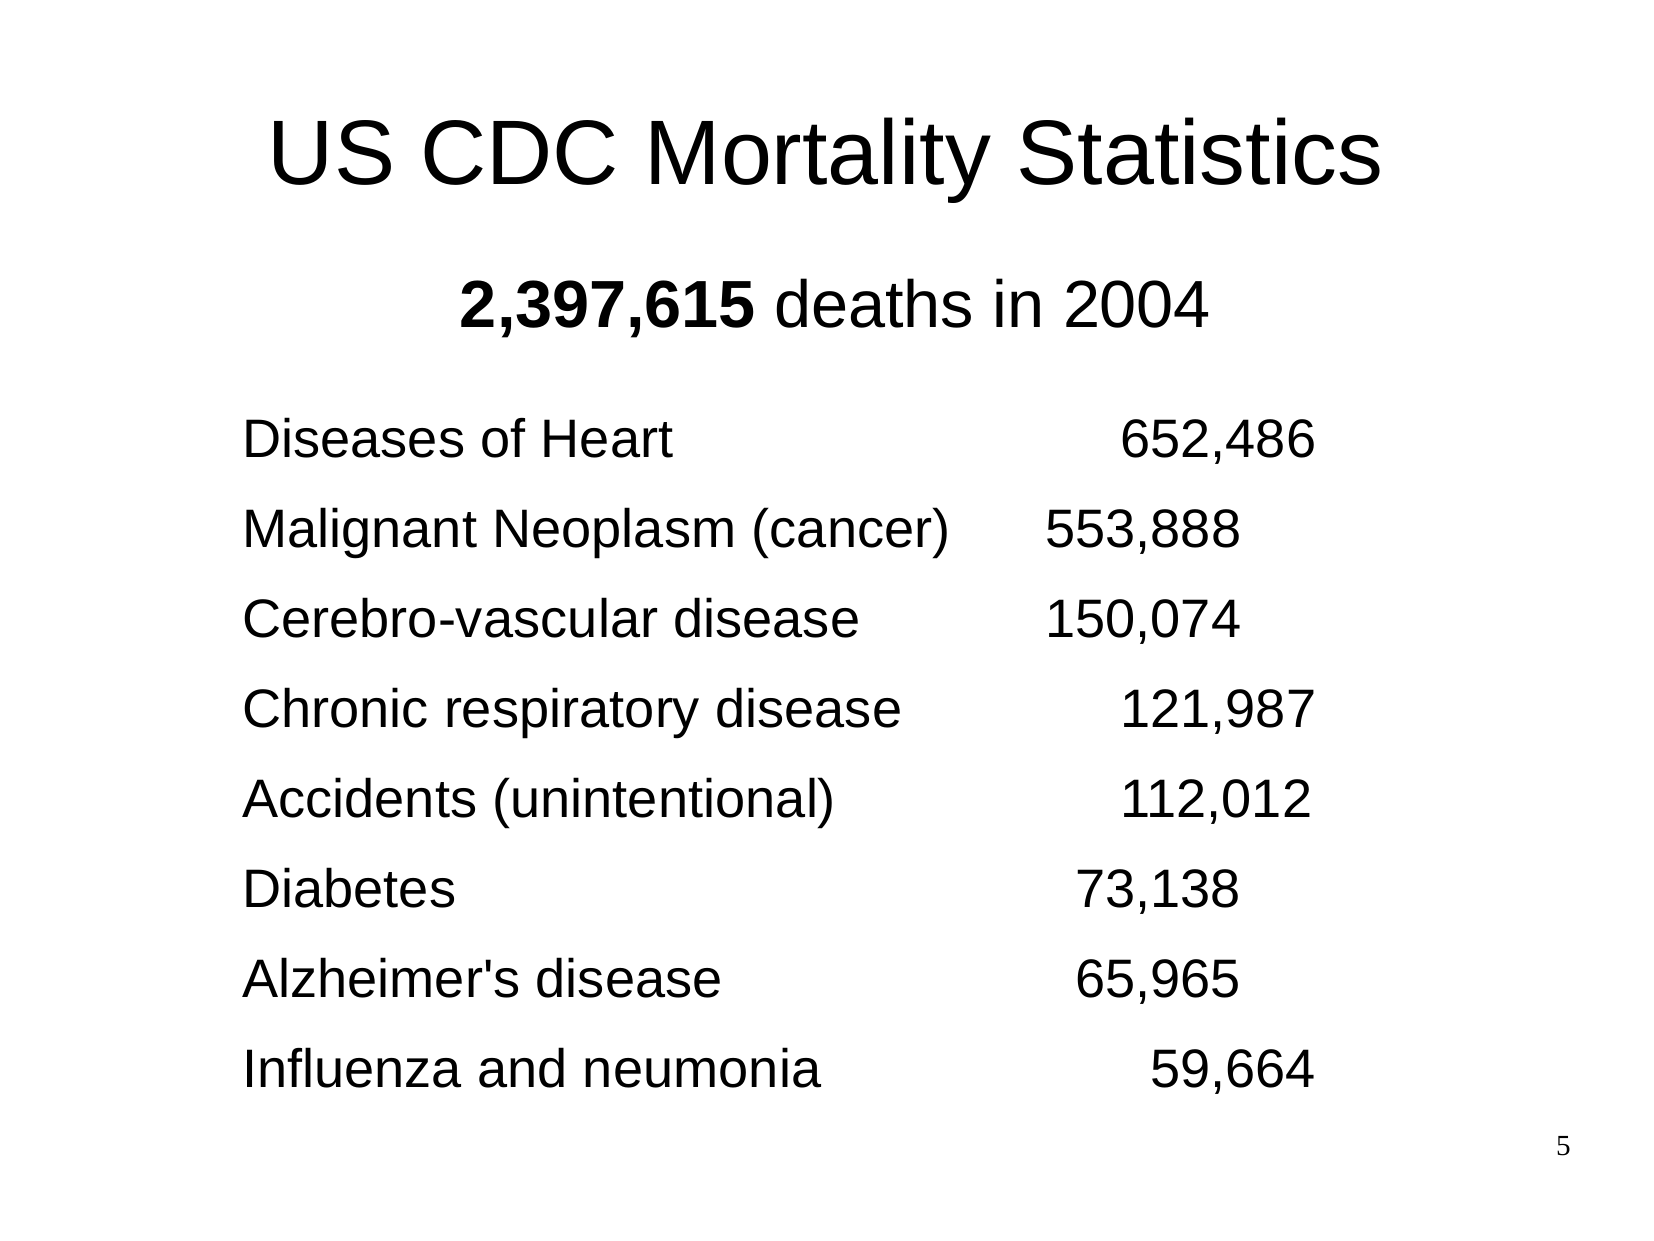

# US CDC Mortality Statistics
2,397,615 deaths in 2004
Diseases of Heart						652,486
Malignant Neoplasm (cancer)		553,888
Cerebro-vascular disease			150,074
Chronic respiratory disease			121,987
Accidents (unintentional)				112,012
Diabetes 								 73,138
Alzheimer's disease					 65,965
Influenza and neumonia				 59,664
5